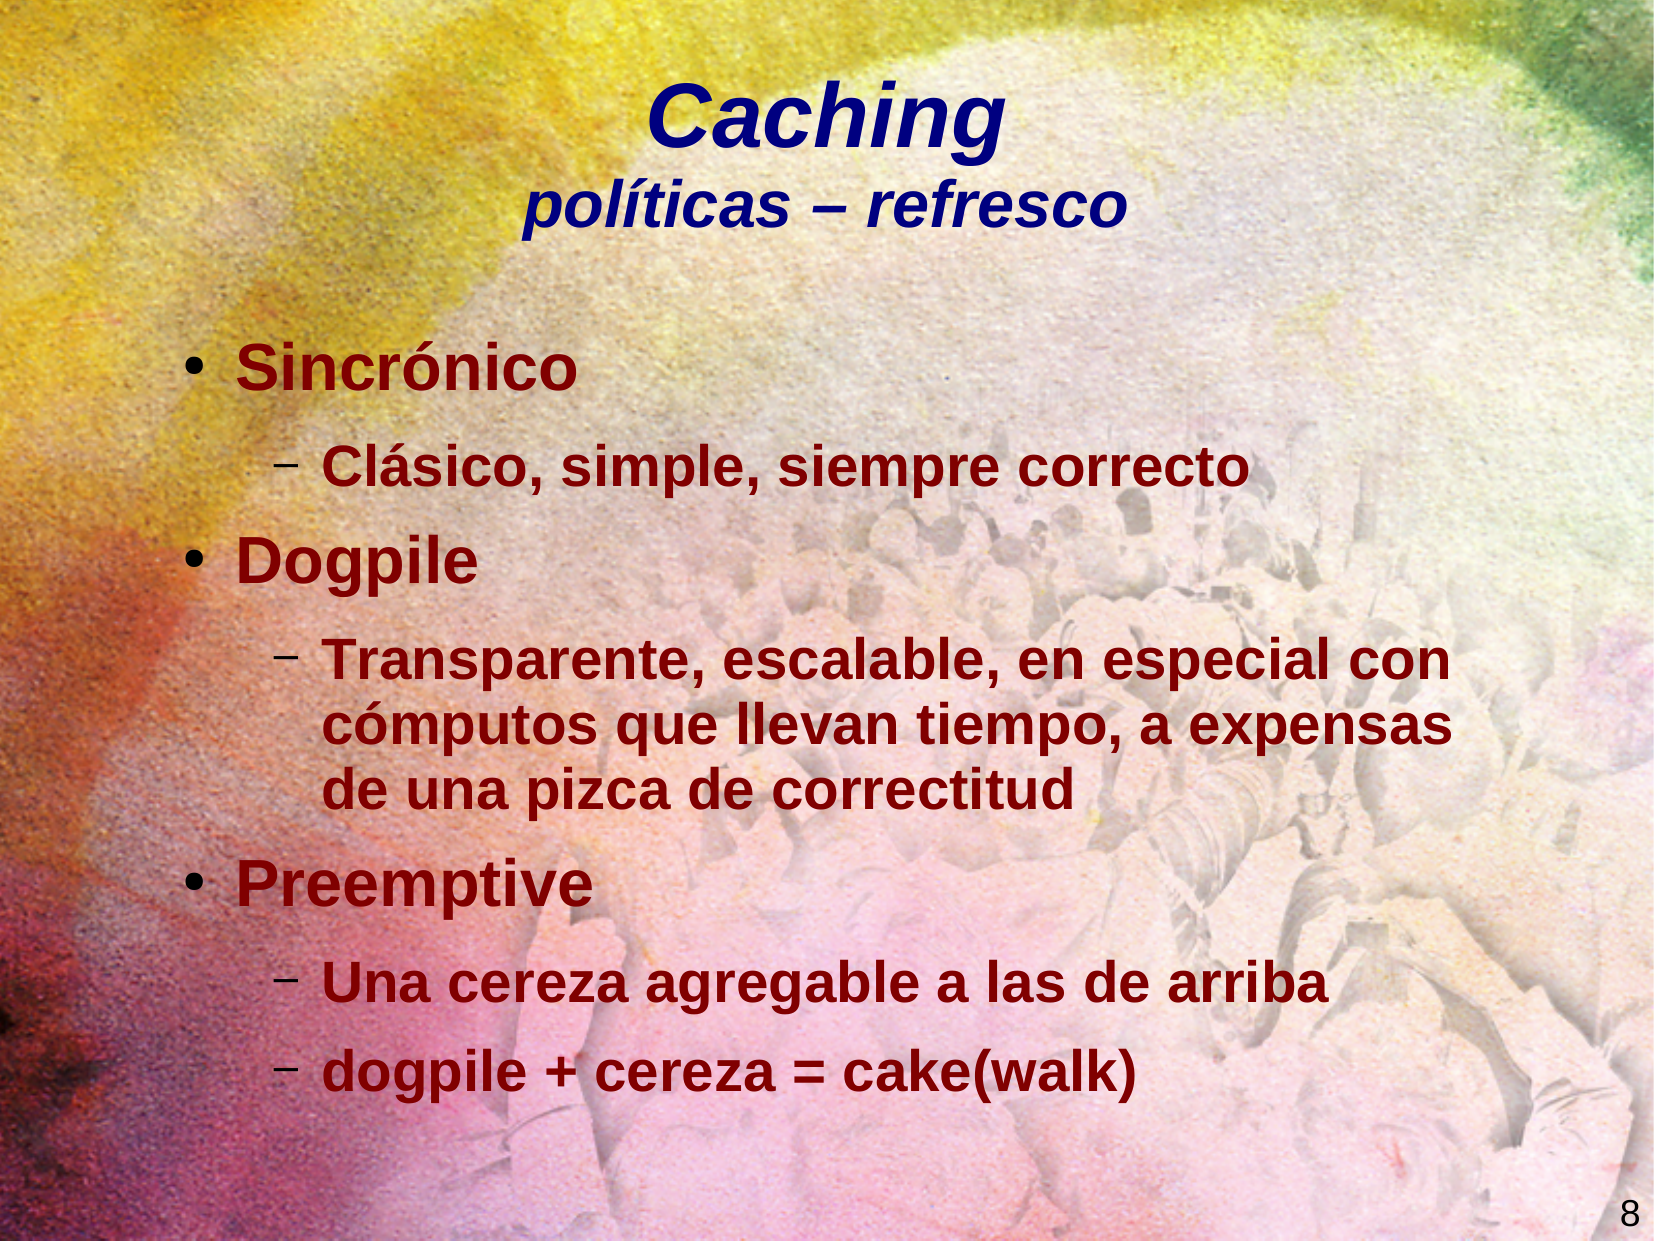

# Caching políticas – refresco
Sincrónico
Clásico, simple, siempre correcto
Dogpile
Transparente, escalable, en especial con cómputos que llevan tiempo, a expensas de una pizca de correctitud
Preemptive
Una cereza agregable a las de arriba
dogpile + cereza = cake(walk)
8